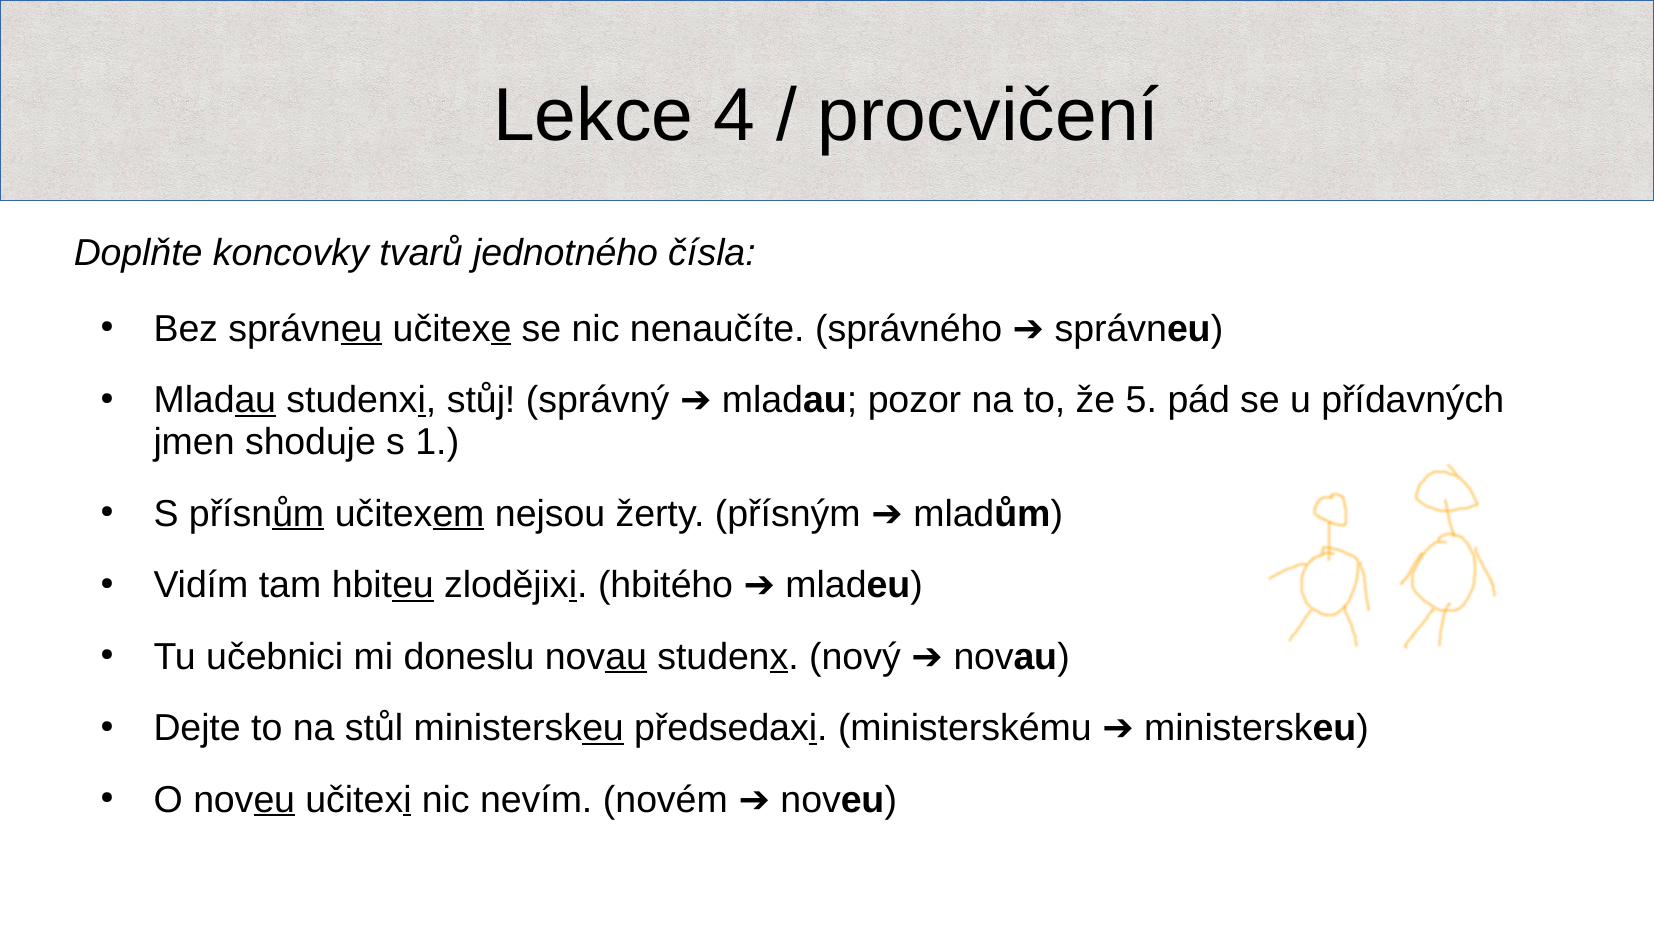

# Lekce 4 / procvičení
Doplňte koncovky tvarů jednotného čísla:
Bez správneu učitexe se nic nenaučíte. (správného ➔ správneu)
Mladau studenxi, stůj! (správný ➔ mladau; pozor na to, že 5. pád se u přídavných jmen shoduje s 1.)
S přísnům učitexem nejsou žerty. (přísným ➔ mladům)
Vidím tam hbiteu zlodějixi. (hbitého ➔ mladeu)
Tu učebnici mi doneslu novau studenx. (nový ➔ novau)
Dejte to na stůl ministerskeu předsedaxi. (ministerskému ➔ ministerskeu)
O noveu učitexi nic nevím. (novém ➔ noveu)